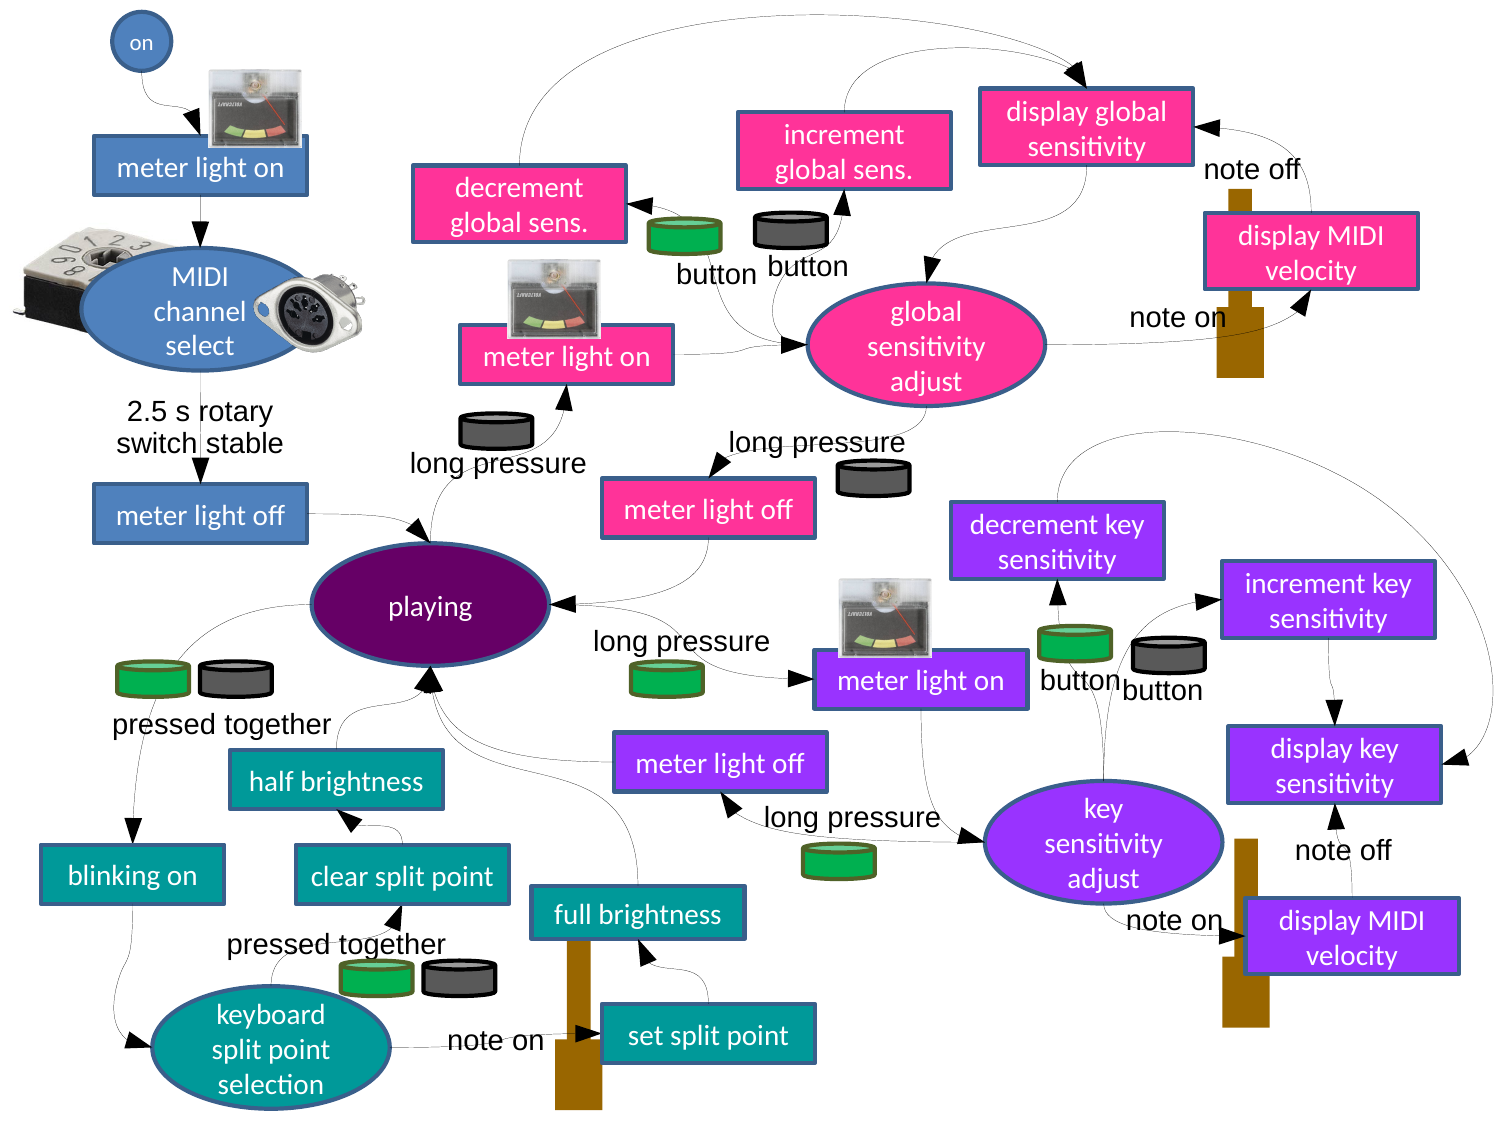

on
display global sensitivity
increment global sens.
meter light on
decrement global sens.
display MIDI velocity
MIDI channel select
global sensitivity
adjust
meter light on
meter light off
meter light off
decrement key sensitivity
playing
increment key sensitivity
meter light on
display key sensitivity
meter light off
half brightness
key sensitivity
adjust
blinking on
clear split point
full brightness
display MIDI velocity
keyboard split point selection
set split point